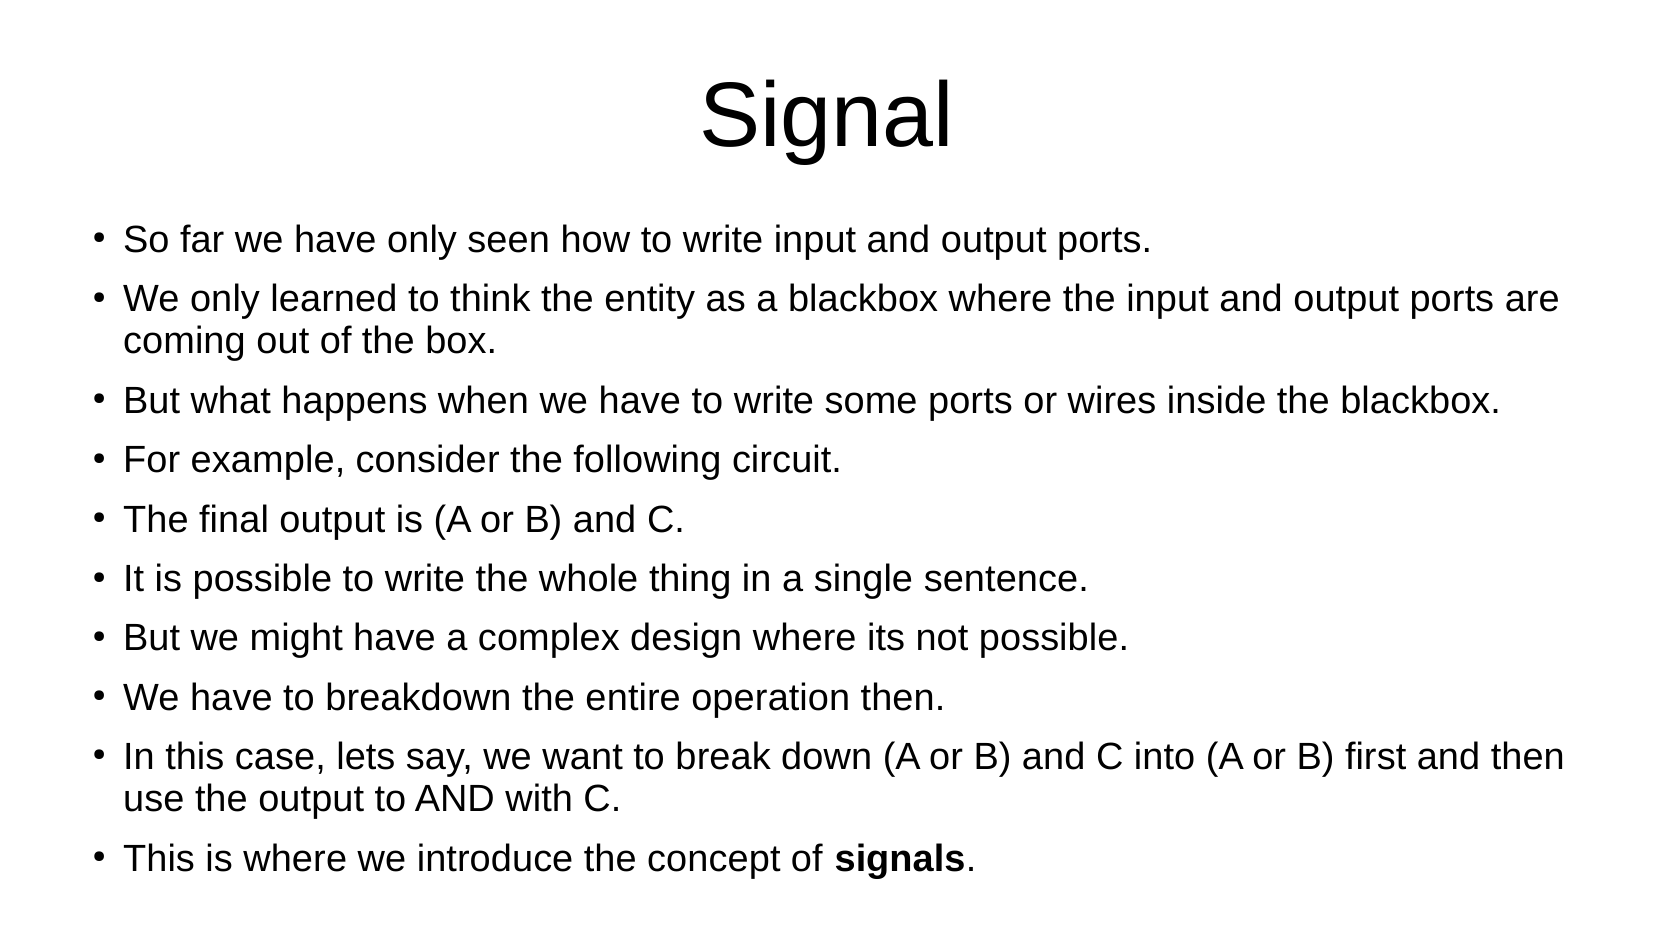

# Signal
So far we have only seen how to write input and output ports.
We only learned to think the entity as a blackbox where the input and output ports are coming out of the box.
But what happens when we have to write some ports or wires inside the blackbox.
For example, consider the following circuit.
The final output is (A or B) and C.
It is possible to write the whole thing in a single sentence.
But we might have a complex design where its not possible.
We have to breakdown the entire operation then.
In this case, lets say, we want to break down (A or B) and C into (A or B) first and then use the output to AND with C.
This is where we introduce the concept of signals.